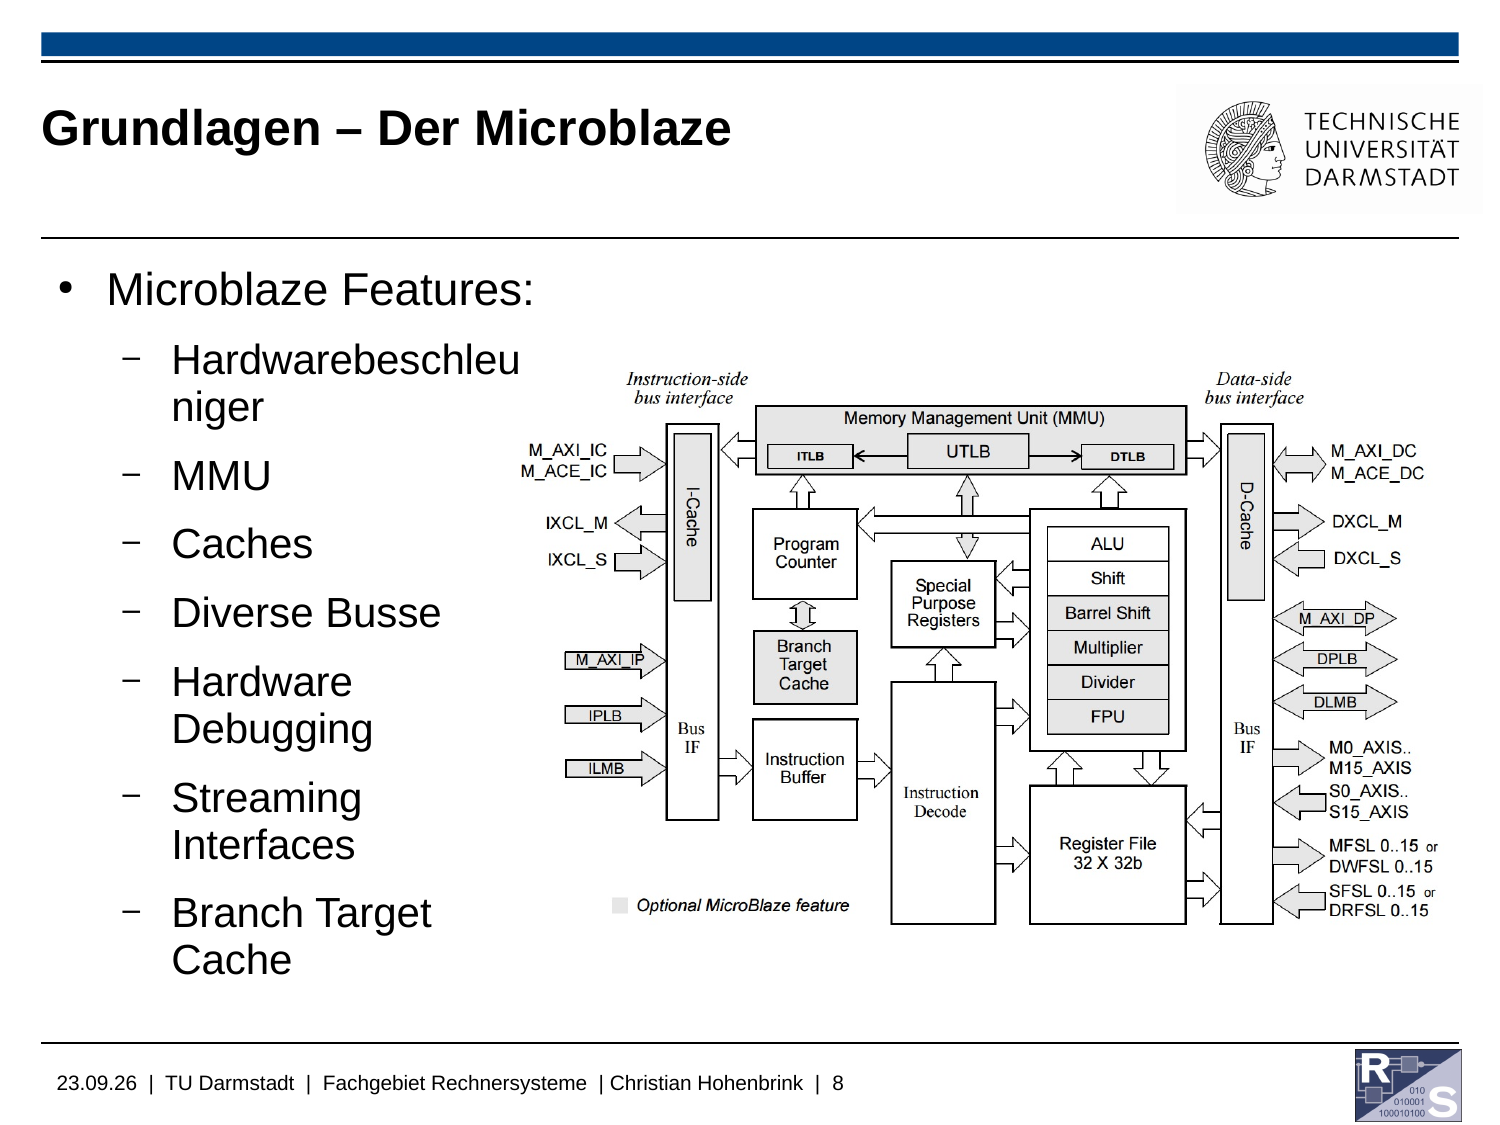

# Grundlagen – Der Microblaze
Microblaze Features:
Hardwarebeschleu-niger
MMU
Caches
Diverse Busse
Hardware Debugging
Streaming Interfaces
Branch Target Cache